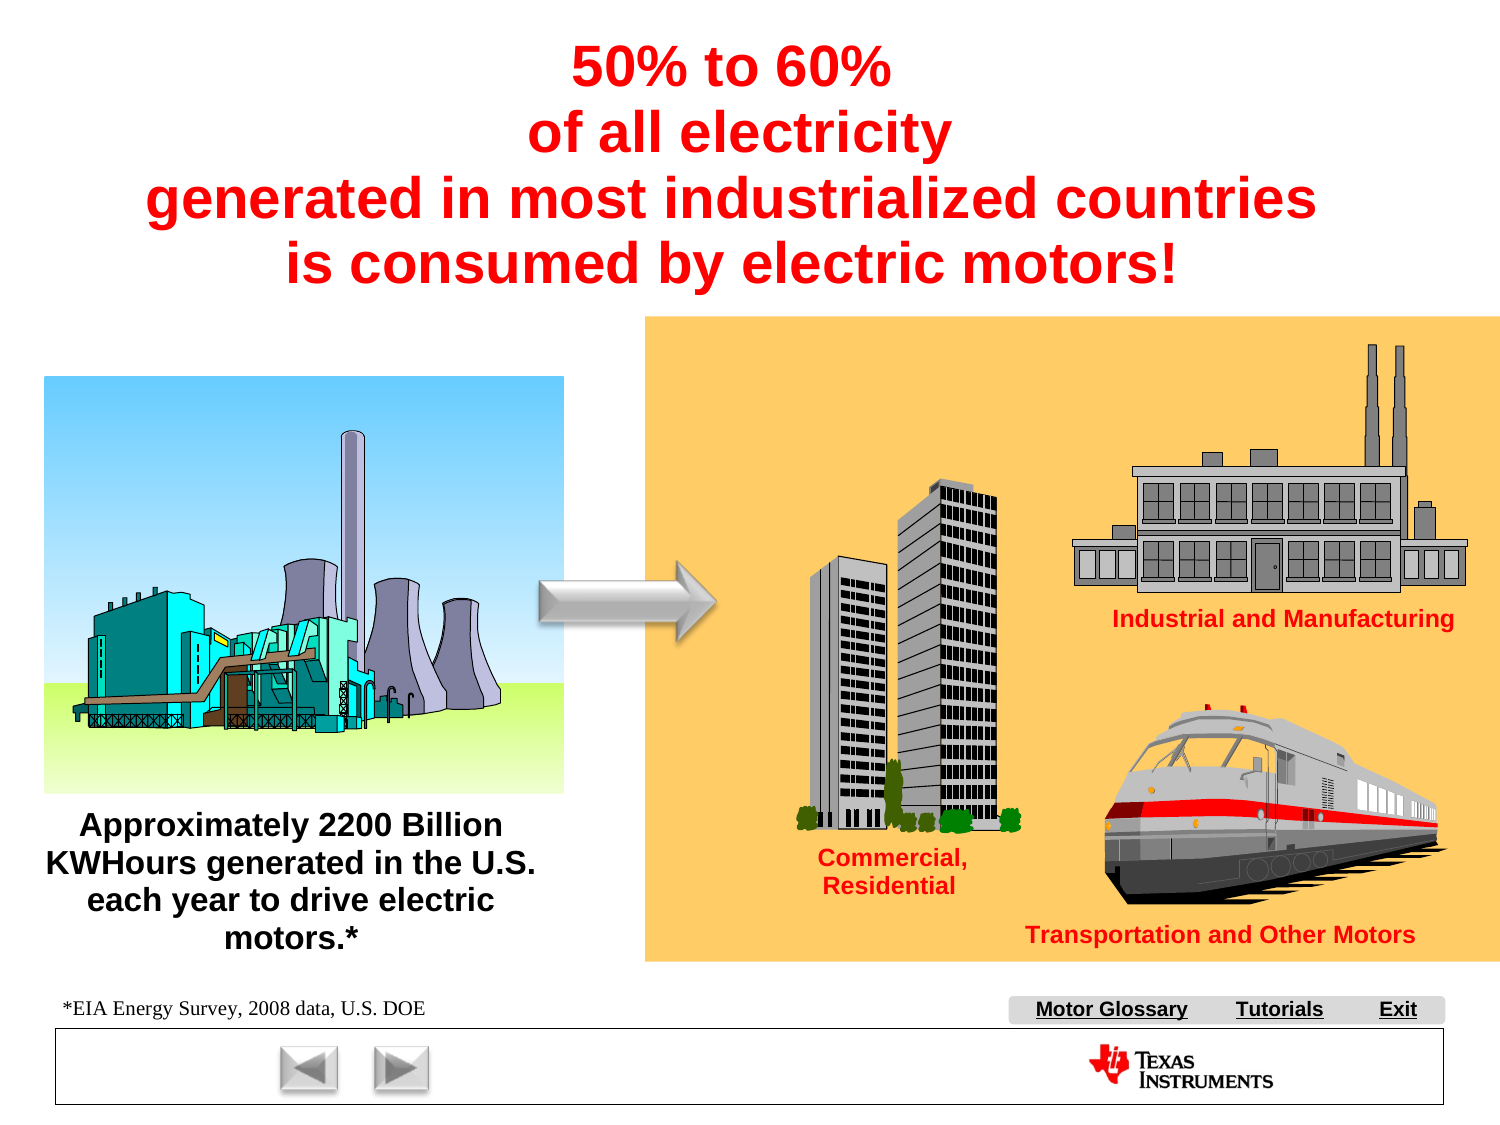

50% to 60%
 of all electricity
generated in most industrialized countries
is consumed by electric motors!
Industrial and Manufacturing
Approximately 2200 Billion KWHours generated in the U.S. each year to drive electric motors.*
 Commercial, Residential
Transportation and Other Motors
*EIA Energy Survey, 2008 data, U.S. DOE